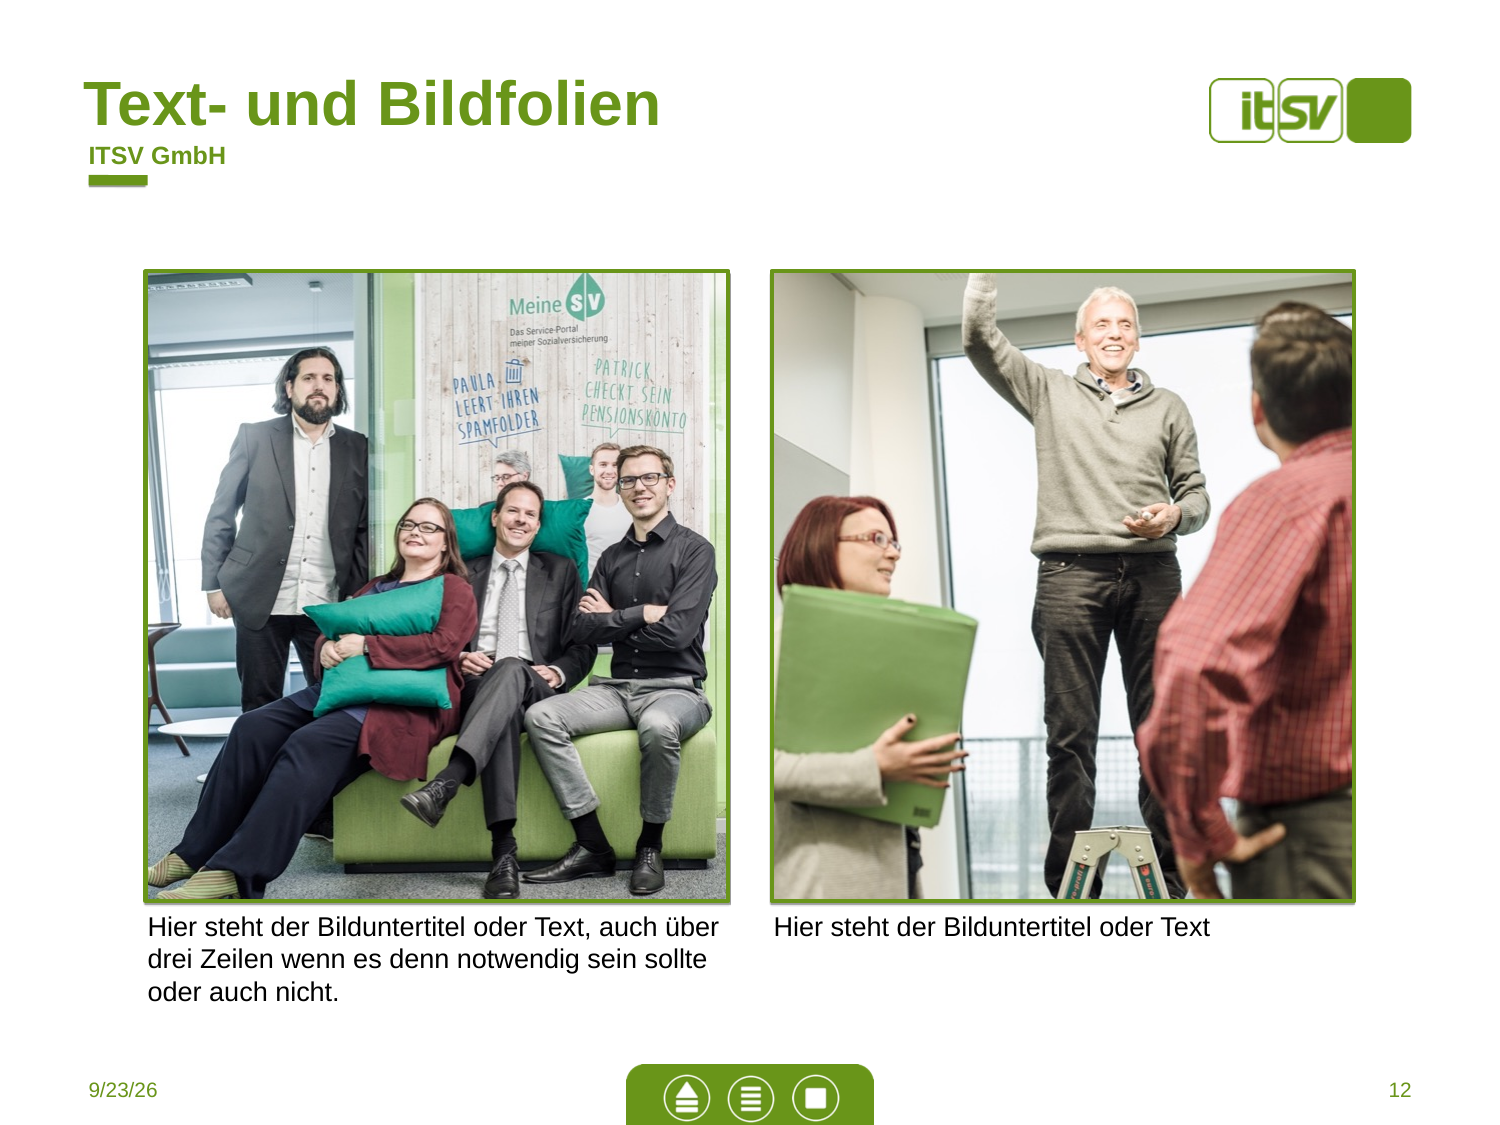

Text- und Bildfolien
# Hier steht der Bilduntertitel oder Text, auch über drei Zeilen wenn es denn notwendig sein sollte oder auch nicht.
Hier steht der Bilduntertitel oder Text